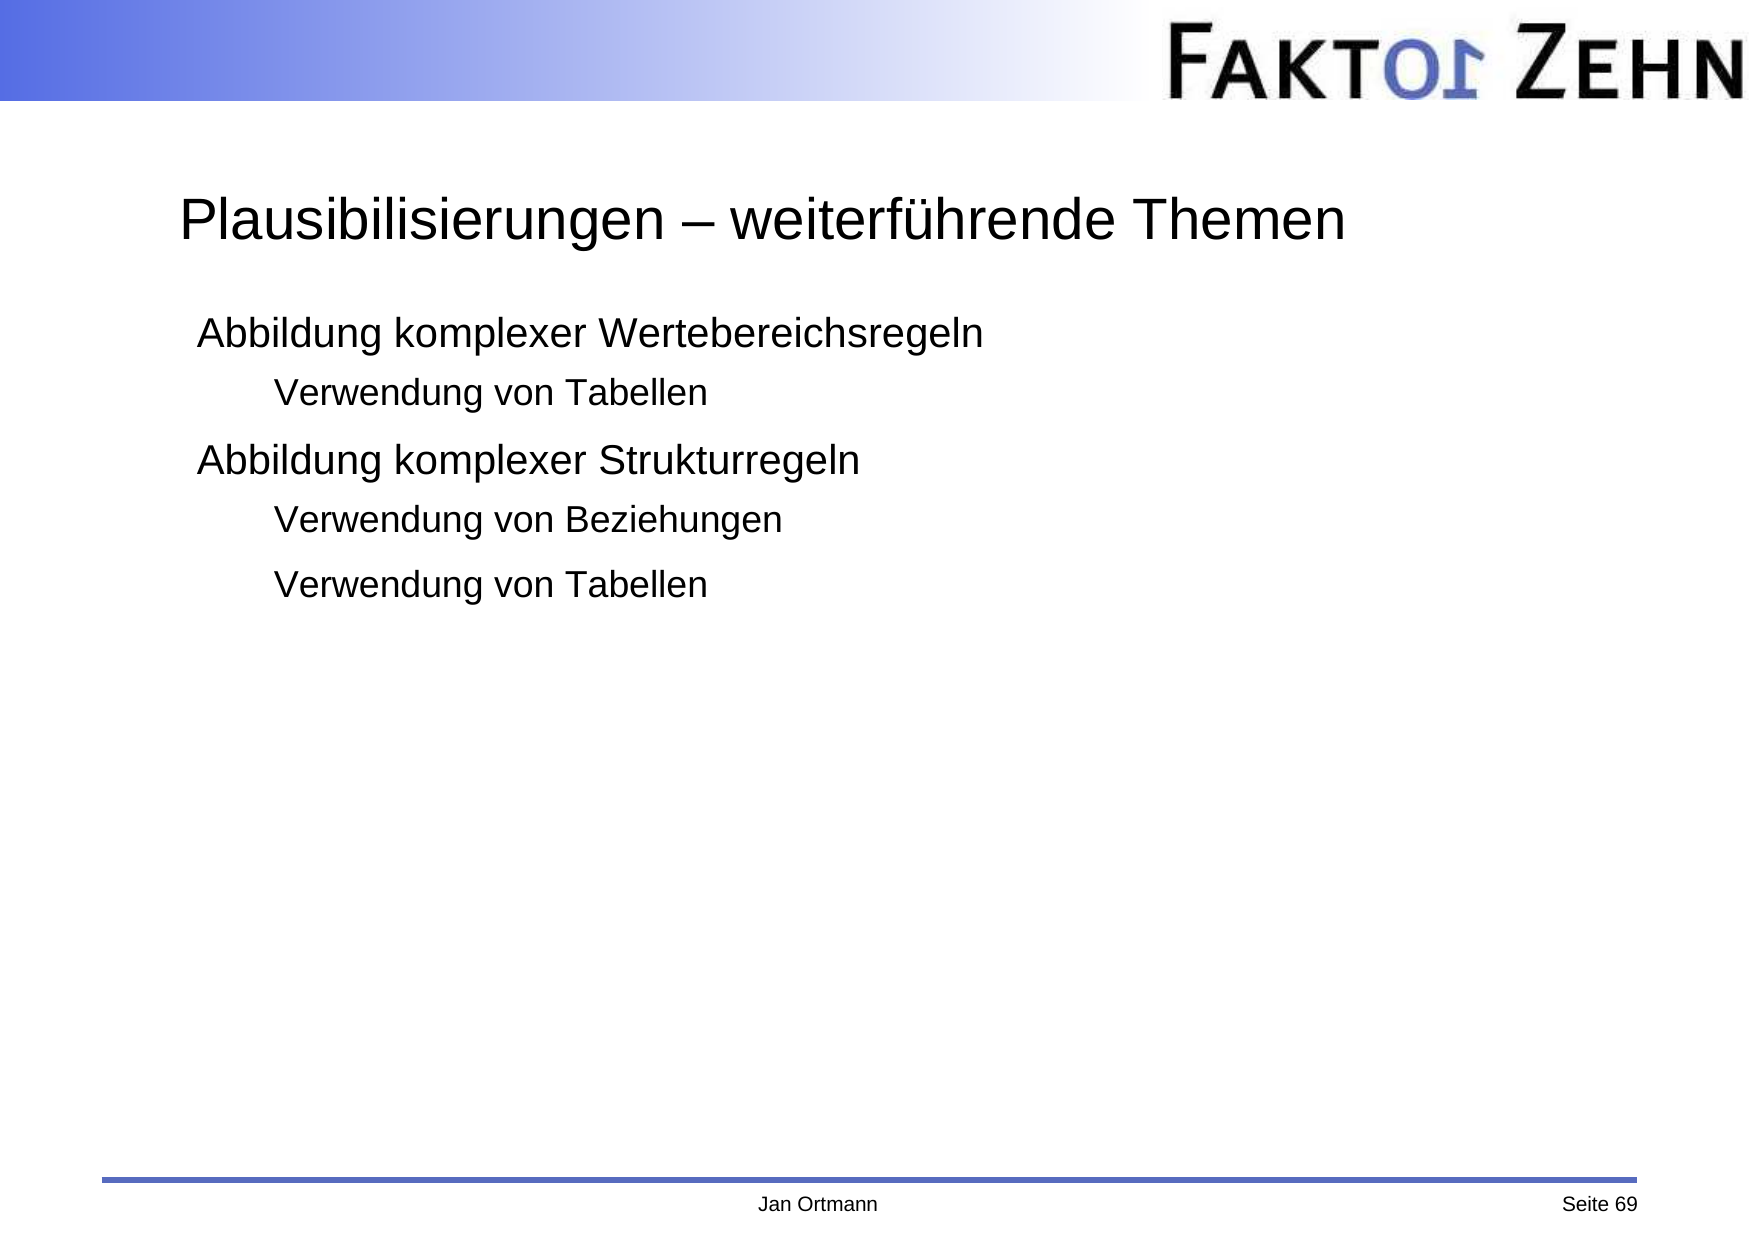

# Plausibilisierungen – weiterführende Themen
Abbildung komplexer Wertebereichsregeln
Verwendung von Tabellen
Abbildung komplexer Strukturregeln
Verwendung von Beziehungen
Verwendung von Tabellen